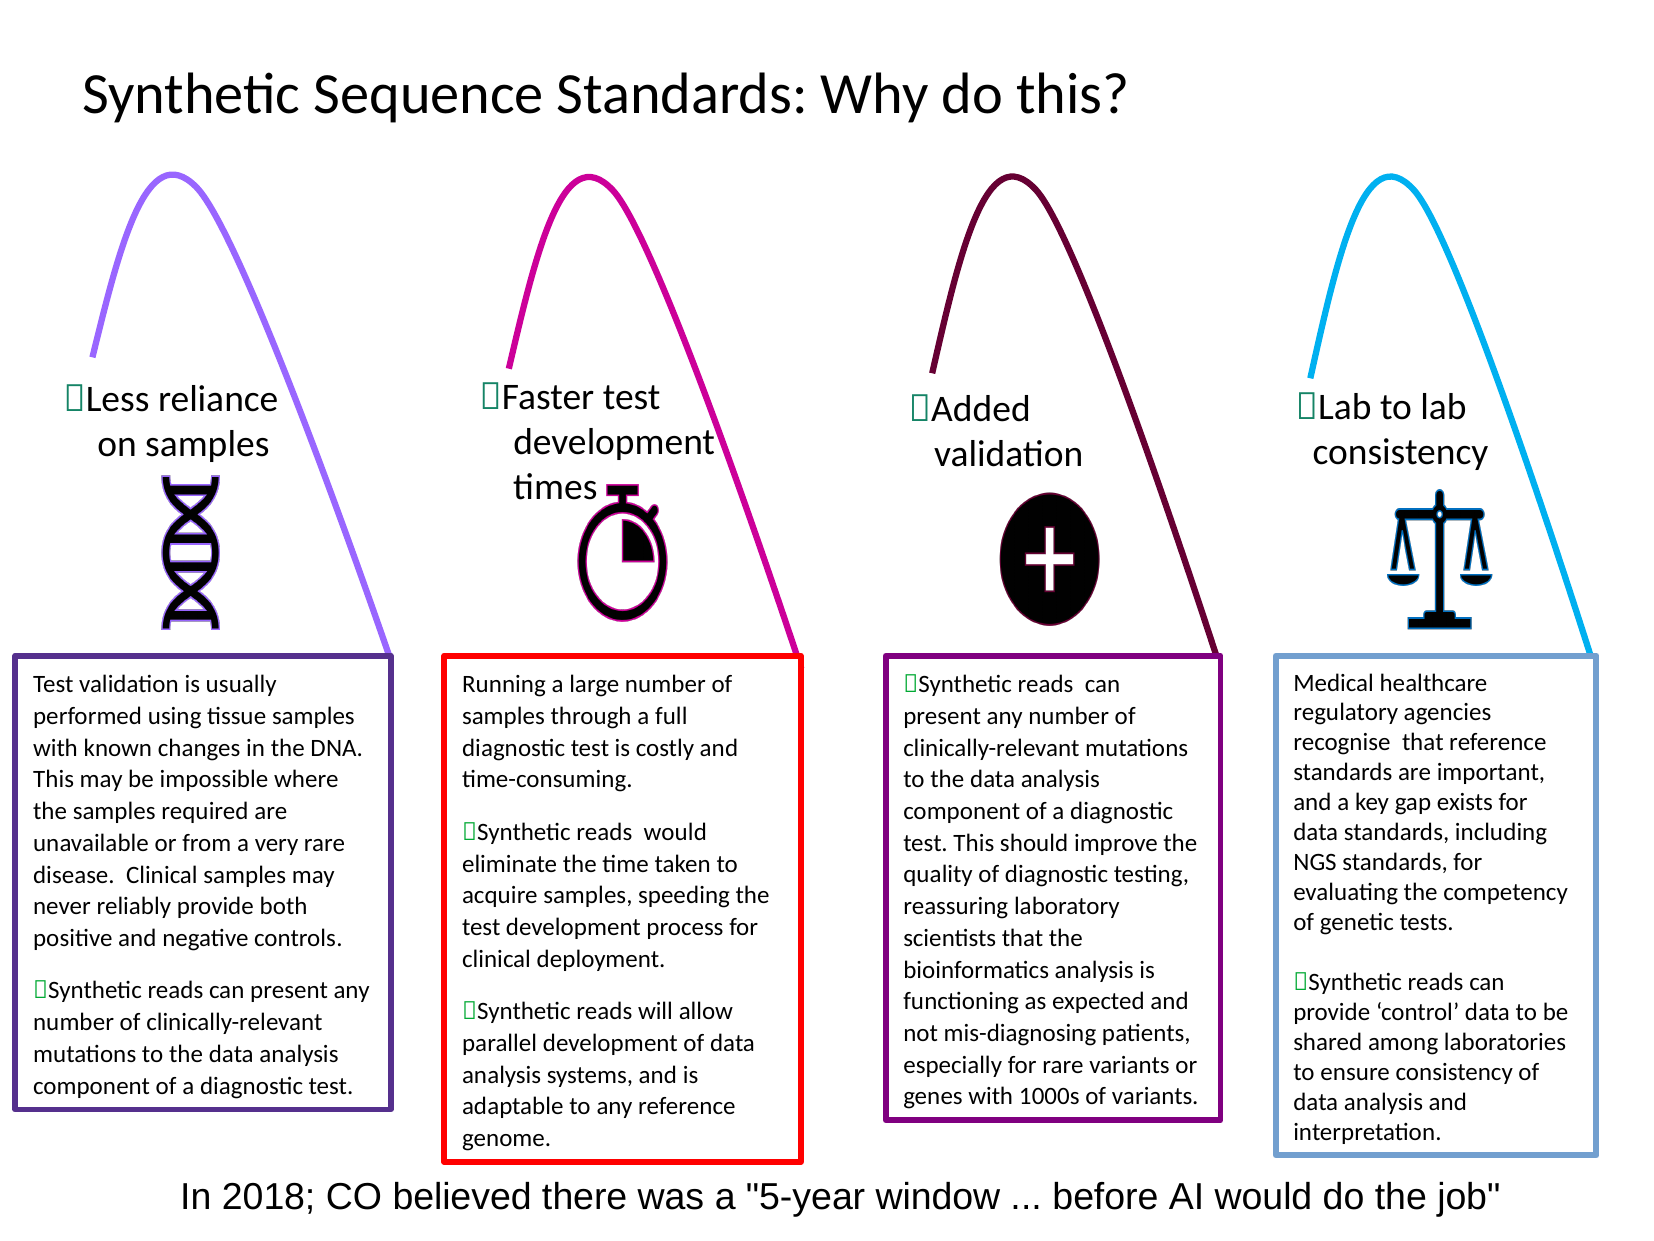

# Synthetic Sequence Standards: Why do this?
Faster test
 development times
Less reliance
 on samples
Lab to lab consistency
Added validation
Test validation is usually performed using tissue samples with known changes in the DNA. This may be impossible where the samples required are unavailable or from a very rare disease. Clinical samples may never reliably provide both positive and negative controls.
Synthetic reads can present any number of clinically-relevant mutations to the data analysis component of a diagnostic test.
Running a large number of samples through a full diagnostic test is costly and time-consuming.
Synthetic reads would eliminate the time taken to acquire samples, speeding the test development process for clinical deployment.
Synthetic reads will allow parallel development of data analysis systems, and is adaptable to any reference genome.
Synthetic reads can present any number of clinically-relevant mutations to the data analysis component of a diagnostic test. This should improve the quality of diagnostic testing, reassuring laboratory scientists that the bioinformatics analysis is functioning as expected and not mis-diagnosing patients, especially for rare variants or genes with 1000s of variants.
Medical healthcare regulatory agencies recognise that reference standards are important, and a key gap exists for data standards, including NGS standards, for evaluating the competency of genetic tests.
Synthetic reads can provide ‘control’ data to be shared among laboratories to ensure consistency of data analysis and interpretation.
.
In 2018; CO believed there was a "5-year window ... before AI would do the job"